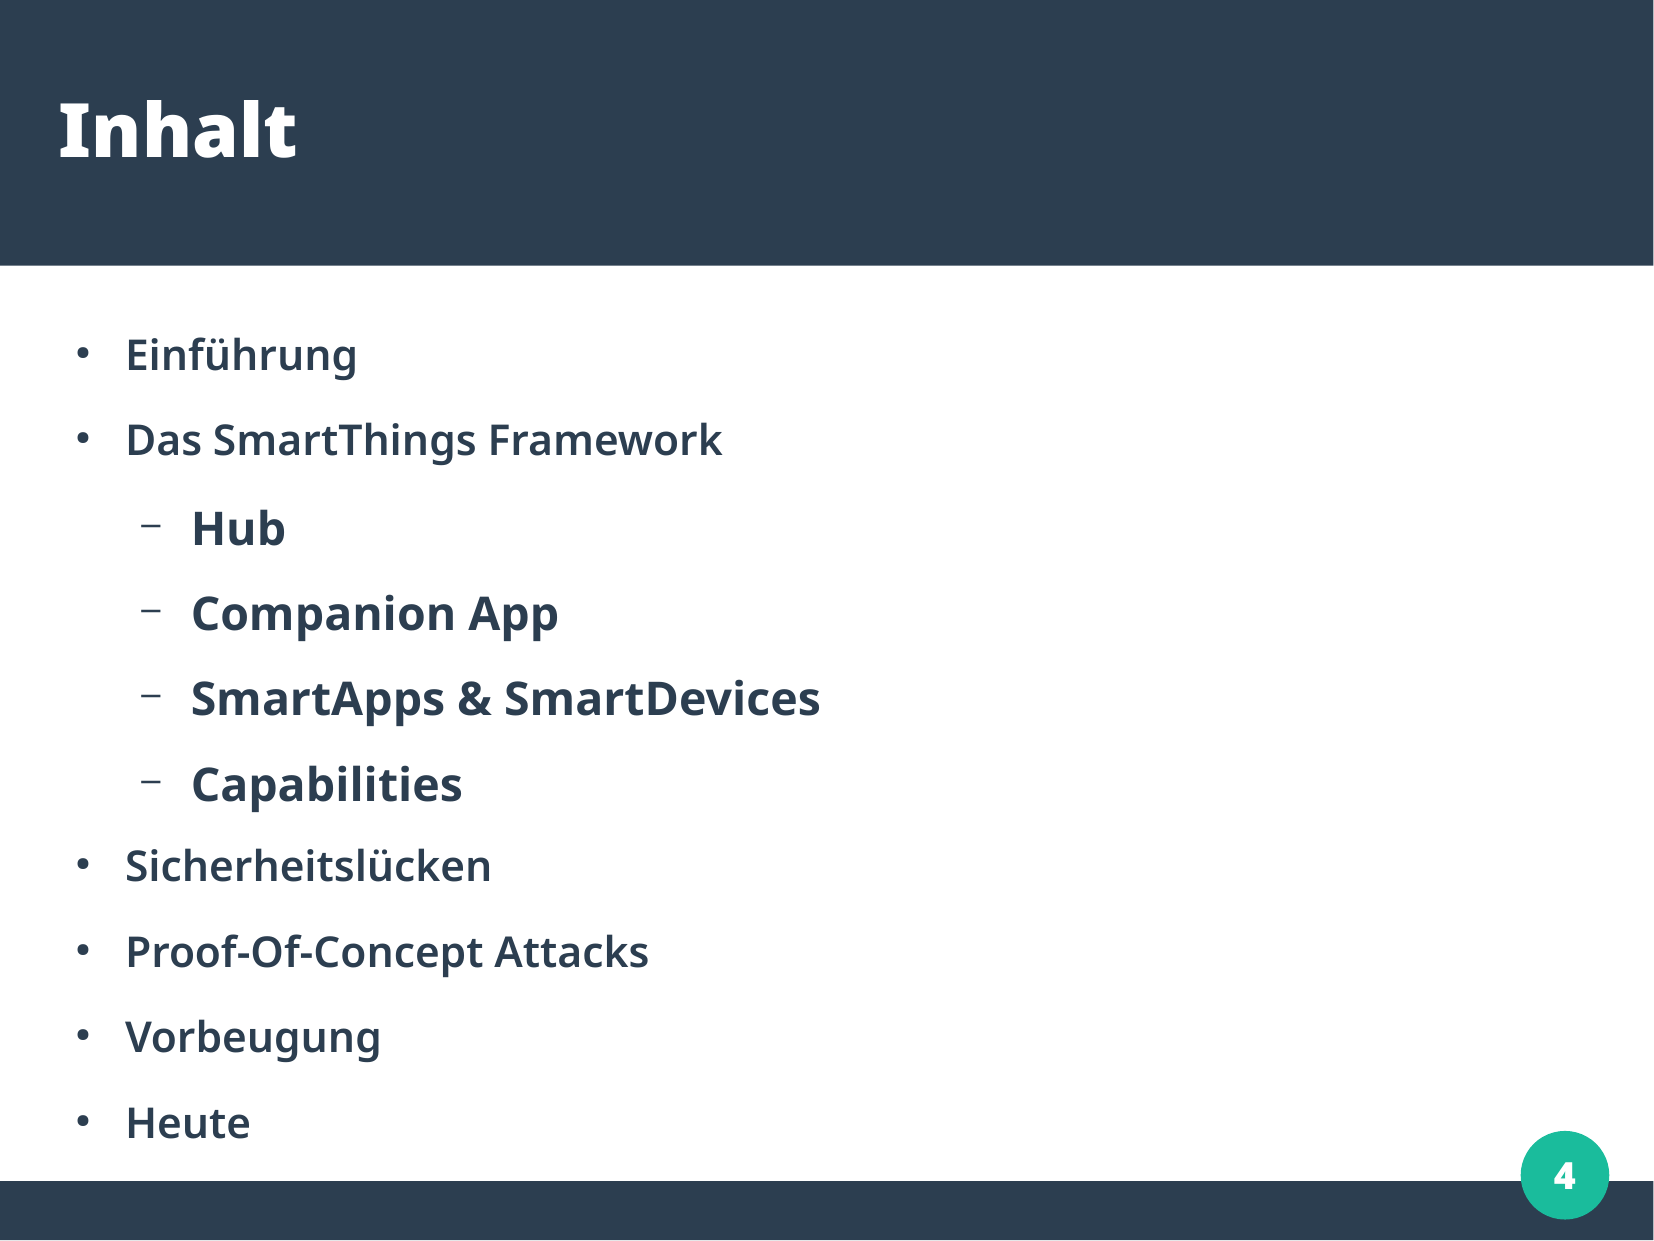

# Inhalt
Einführung
Das SmartThings Framework
Hub
Companion App
SmartApps & SmartDevices
Capabilities
Sicherheitslücken
Proof-Of-Concept Attacks
Vorbeugung
Heute
4